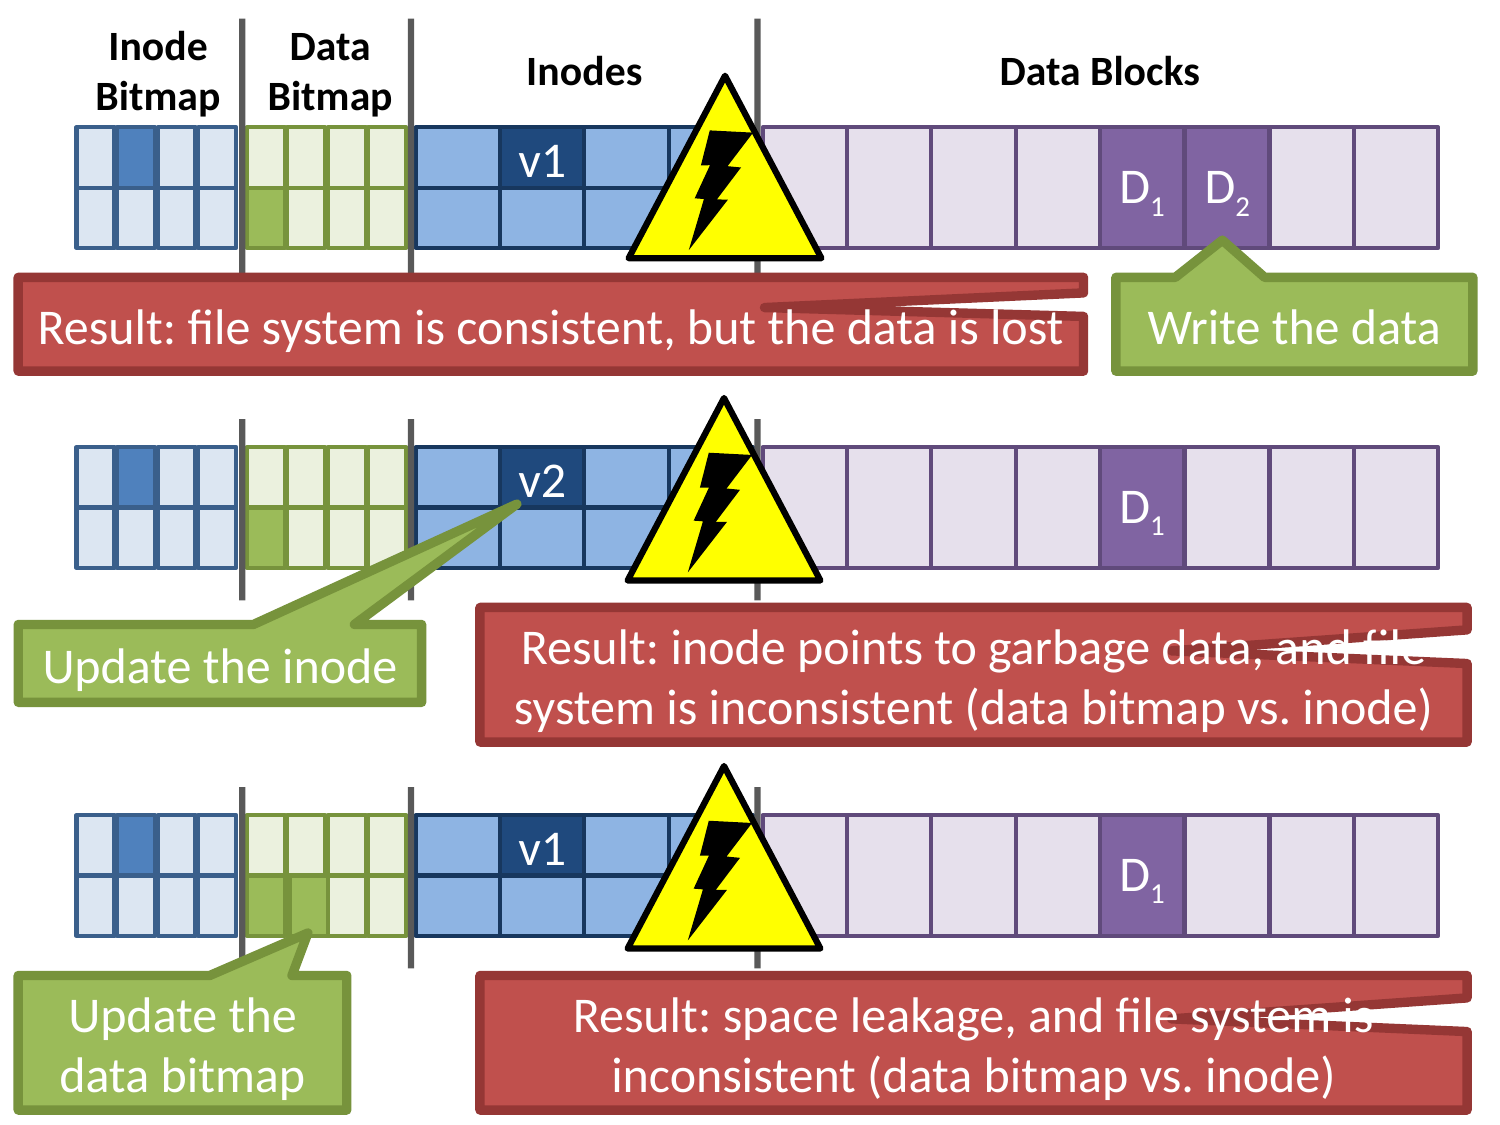

Inode
Bitmap
Data
Bitmap
Inodes
Data Blocks
v1
D1
D2
Result: file system is consistent, but the data is lost
Write the data
v1
D1
v2
Result: inode points to garbage data, and file system is inconsistent (data bitmap vs. inode)
Update the inode
v1
D1
Update the data bitmap
Result: space leakage, and file system is inconsistent (data bitmap vs. inode)